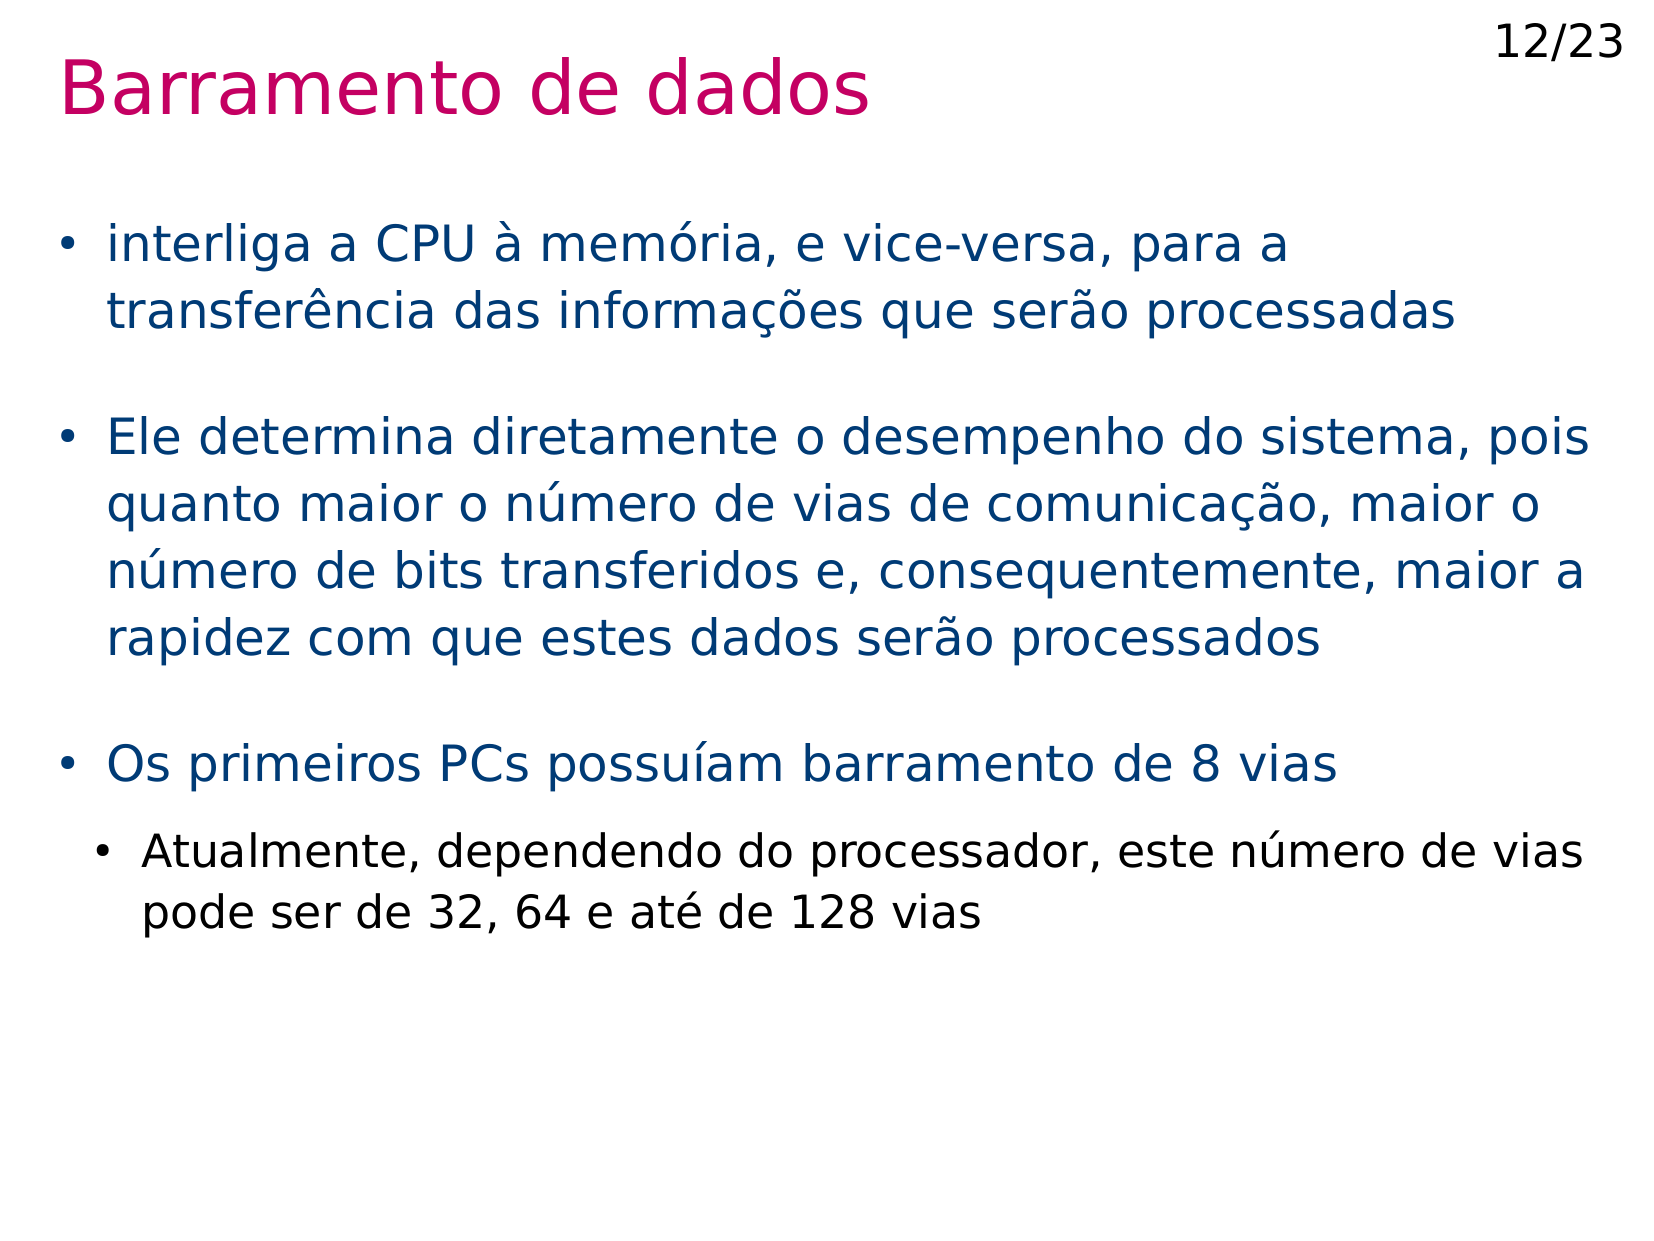

12
# Barramento de dados
interliga a CPU à memória, e vice-versa, para a transferência das informações que serão processadas
Ele determina diretamente o desempenho do sistema, pois quanto maior o número de vias de comunicação, maior o número de bits transferidos e, consequentemente, maior a rapidez com que estes dados serão processados
Os primeiros PCs possuíam barramento de 8 vias
Atualmente, dependendo do processador, este número de vias pode ser de 32, 64 e até de 128 vias